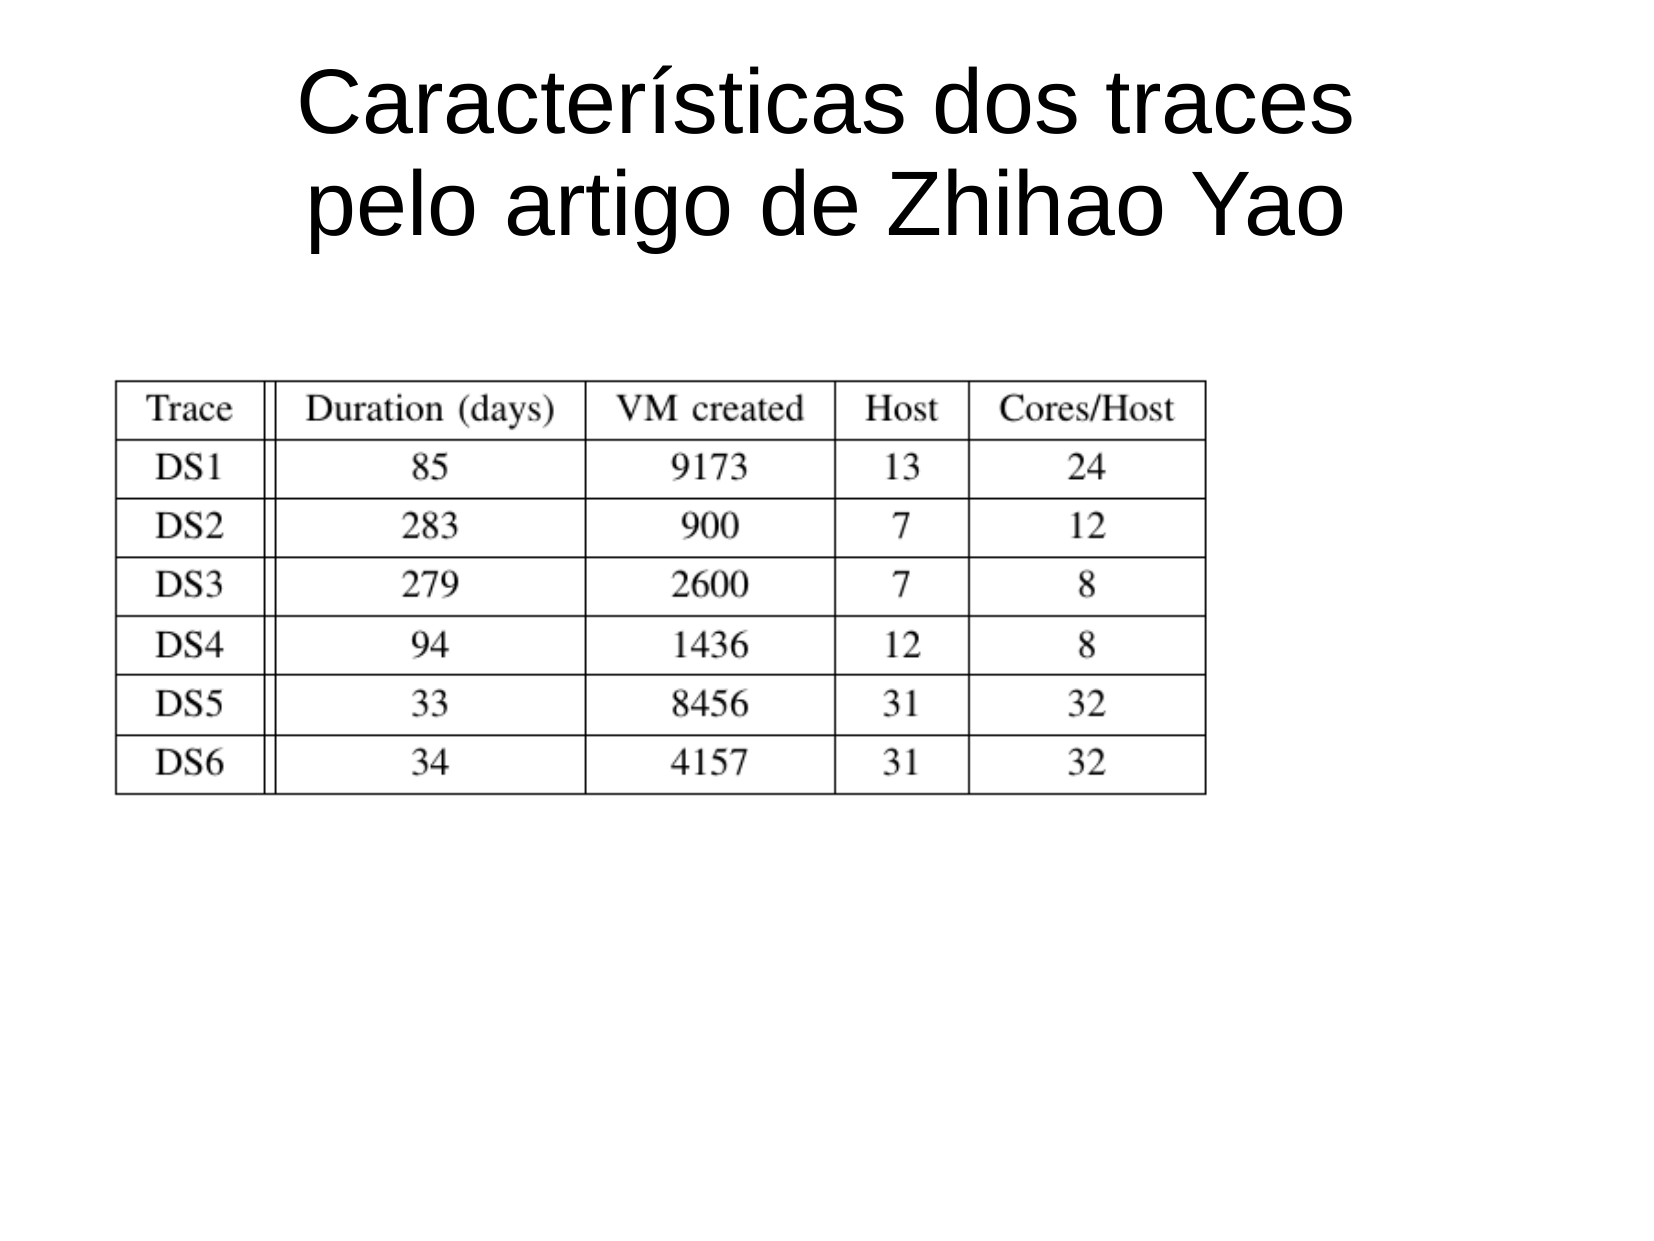

# Características dos traces pelo artigo de Zhihao Yao